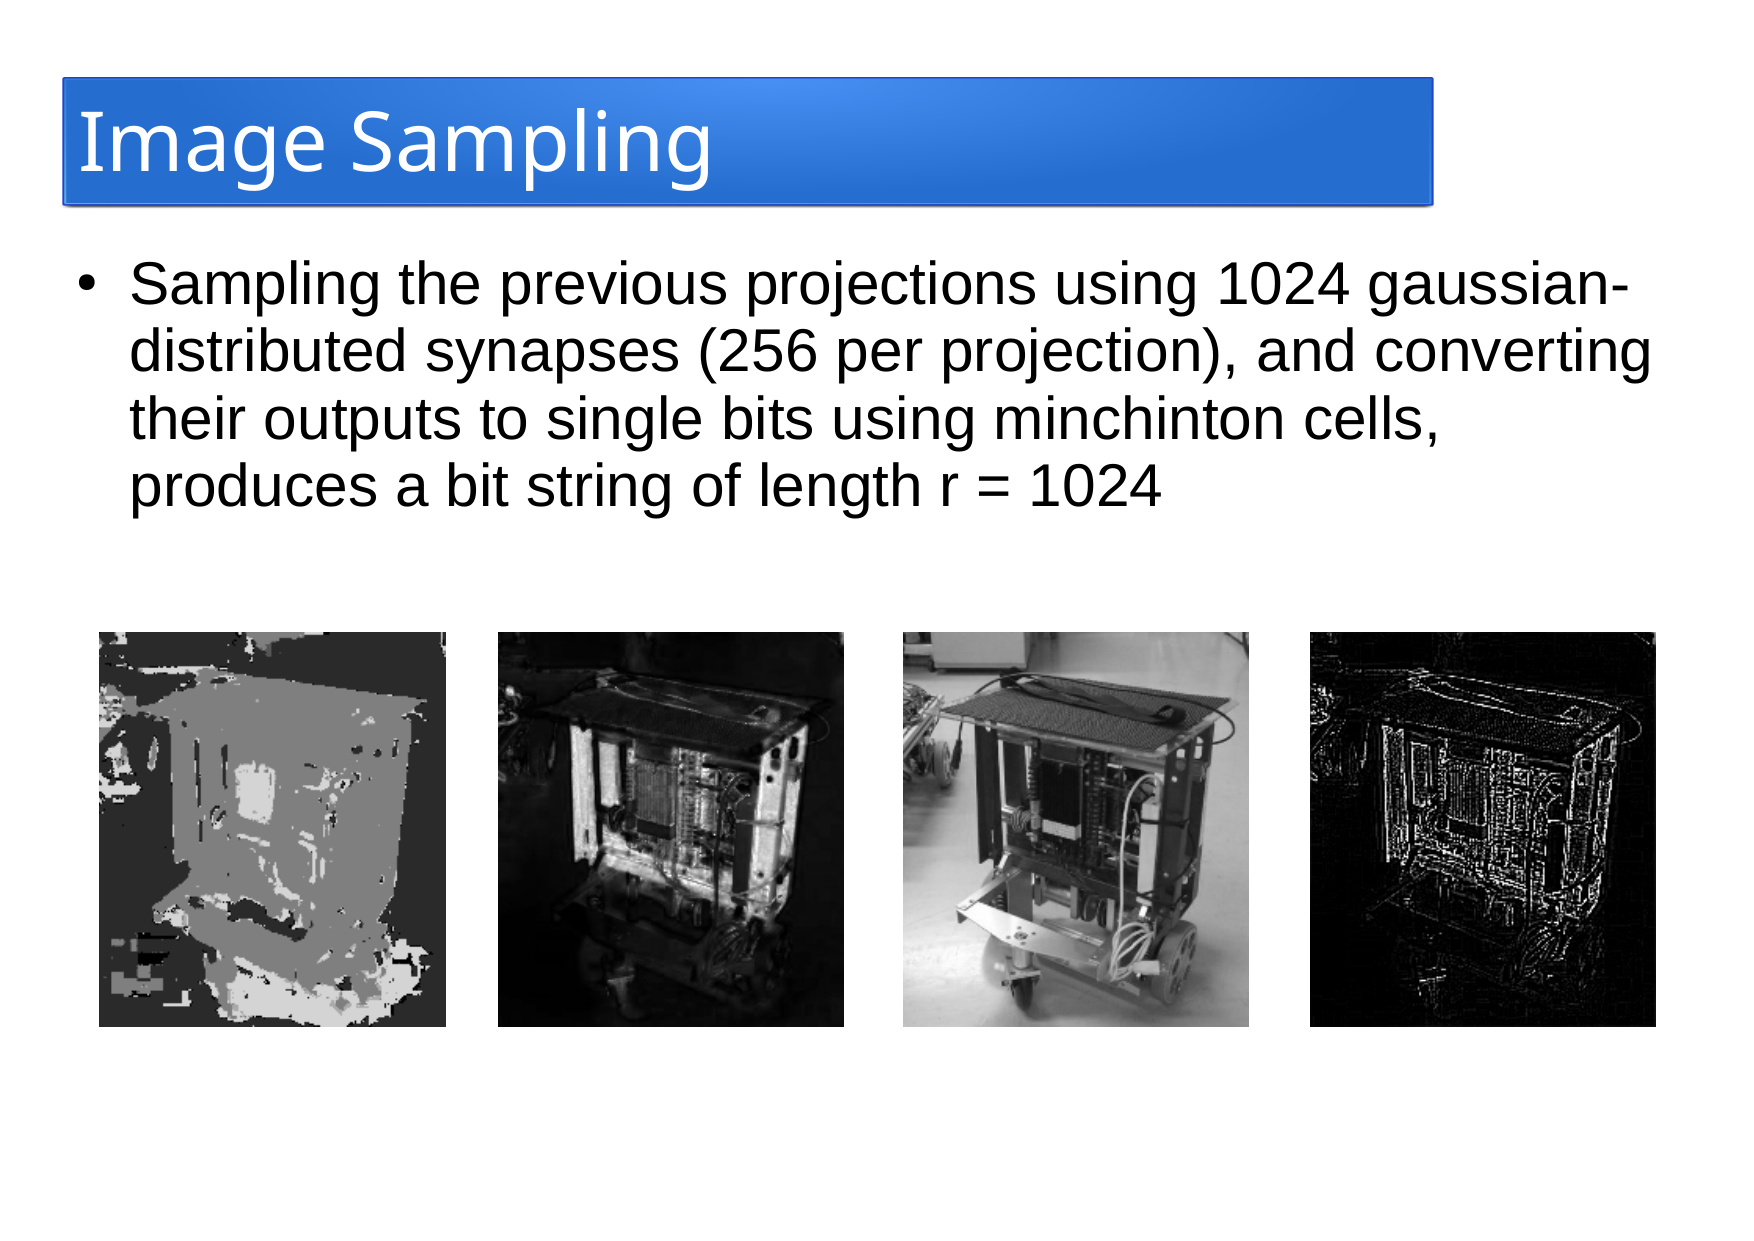

# Image Sampling
Sampling the previous projections using 1024 gaussian-distributed synapses (256 per projection), and converting their outputs to single bits using minchinton cells, produces a bit string of length r = 1024